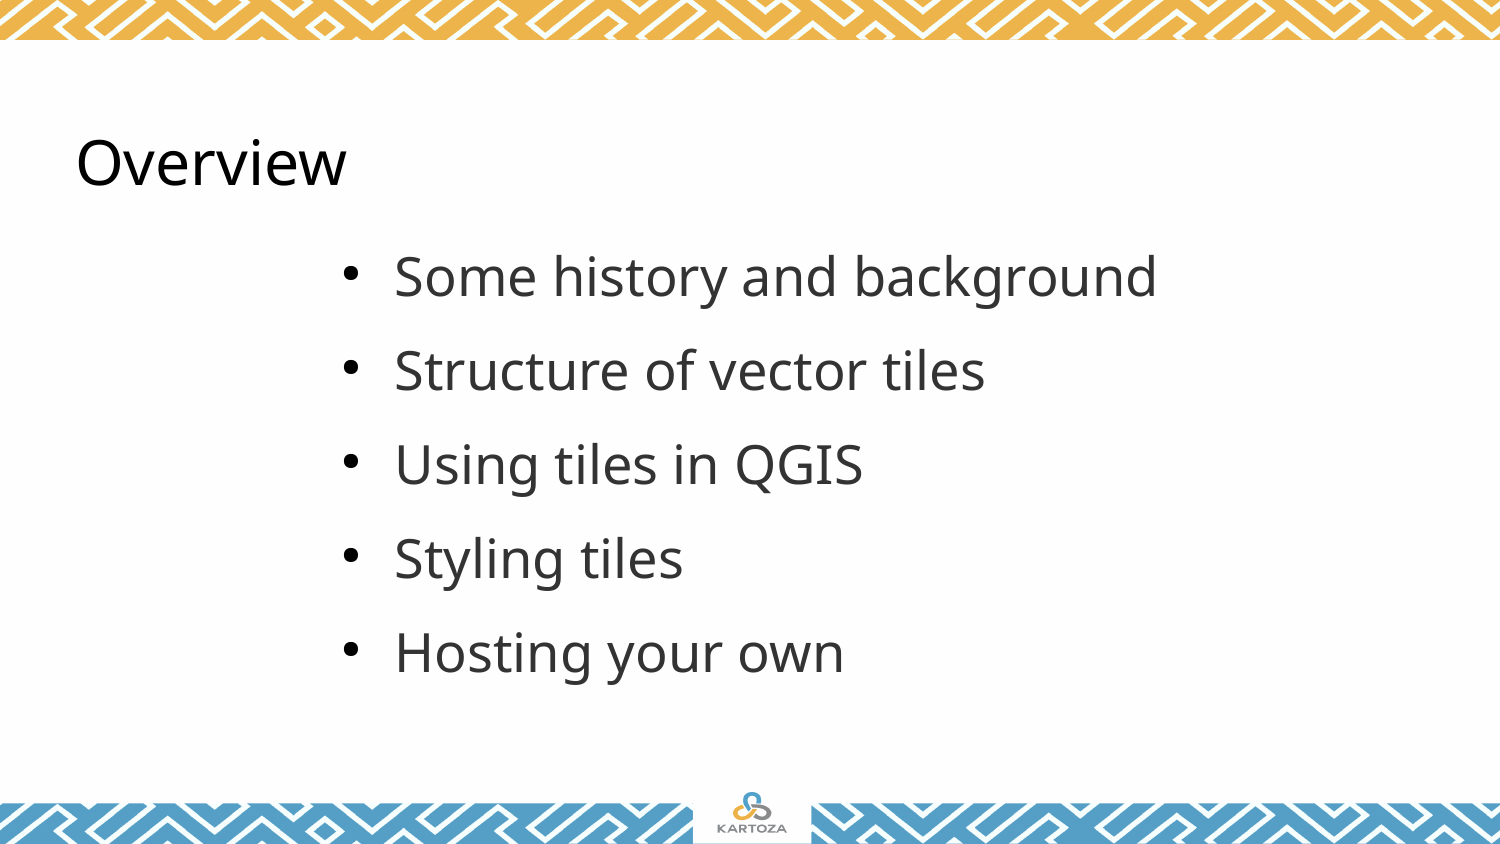

# Overview
Some history and background
Structure of vector tiles
Using tiles in QGIS
Styling tiles
Hosting your own